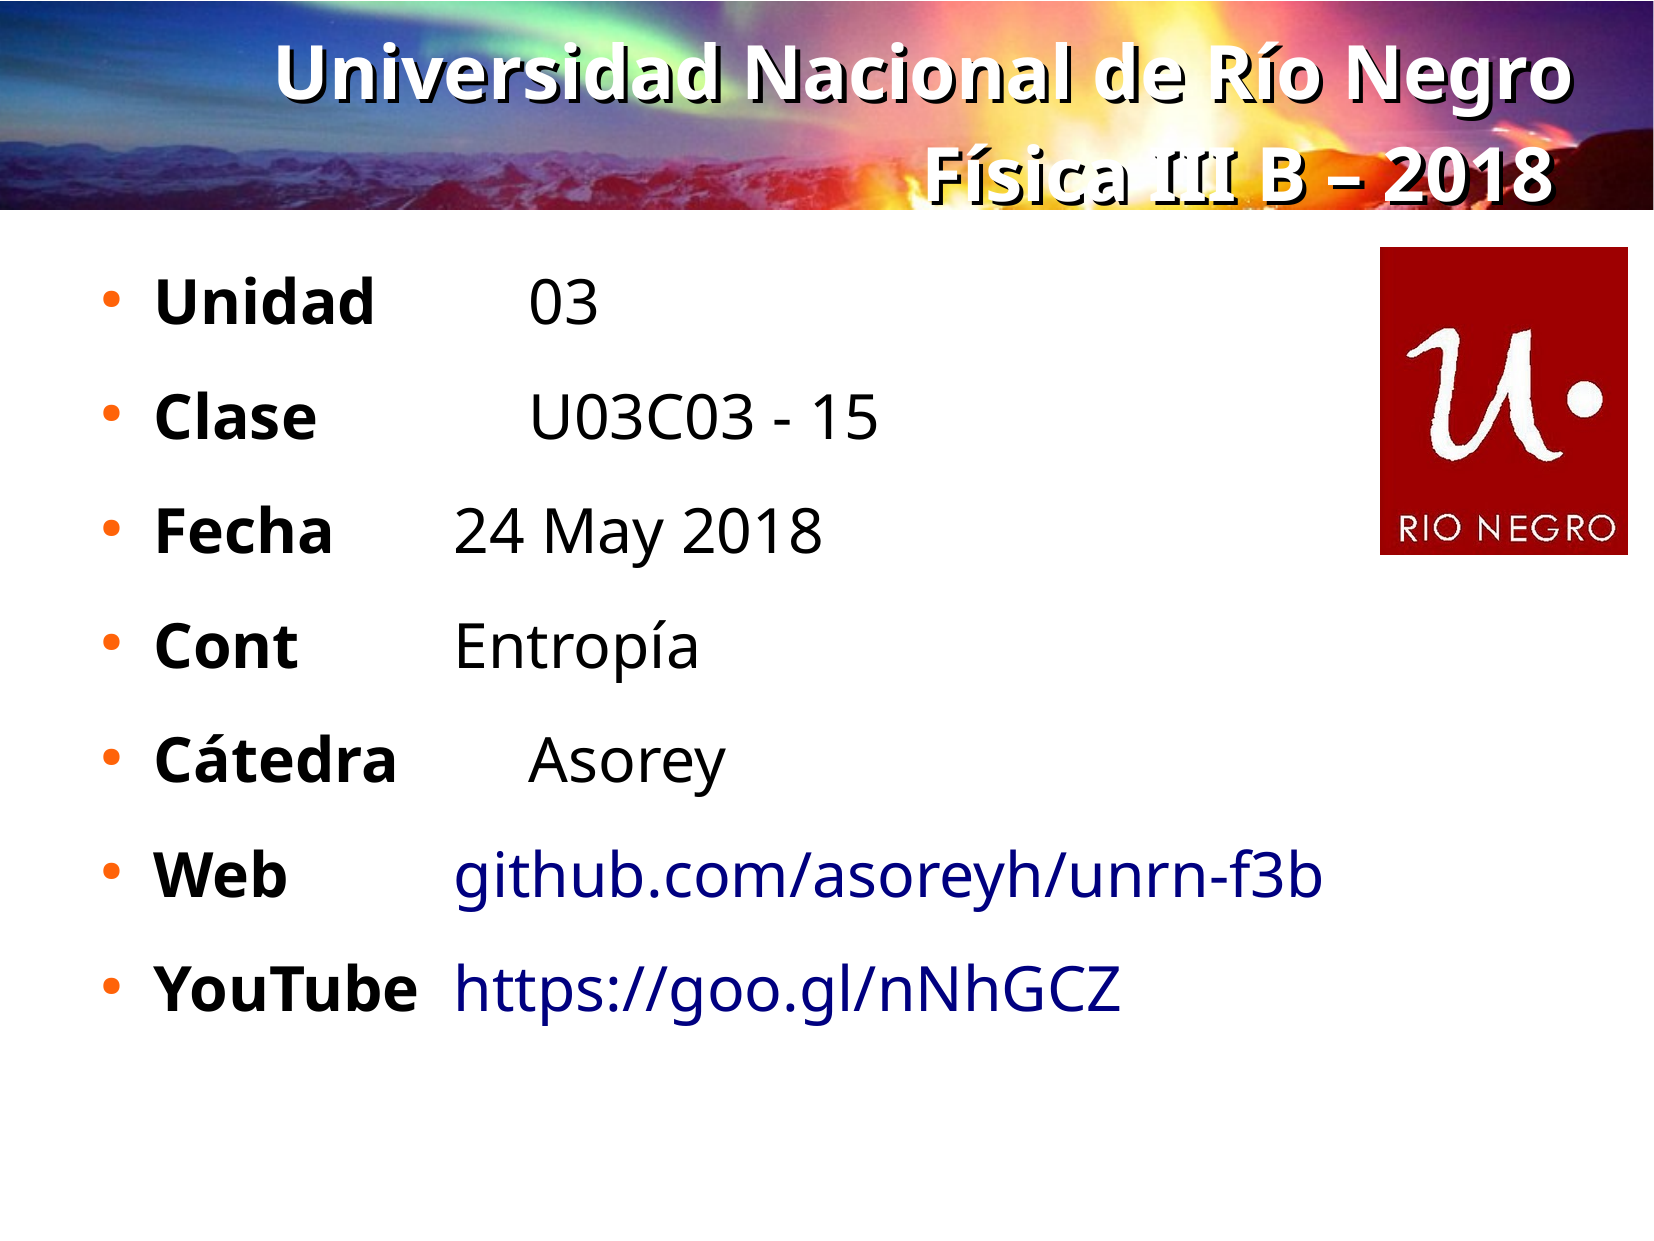

# Universidad Nacional de Río Negro Física III B – 2018
Unidad 		03
Clase			U03C03 - 15
Fecha		24 May 2018
Cont			Entropía
Cátedra		Asorey
Web			github.com/asoreyh/unrn-f3b
YouTube	https://goo.gl/nNhGCZ